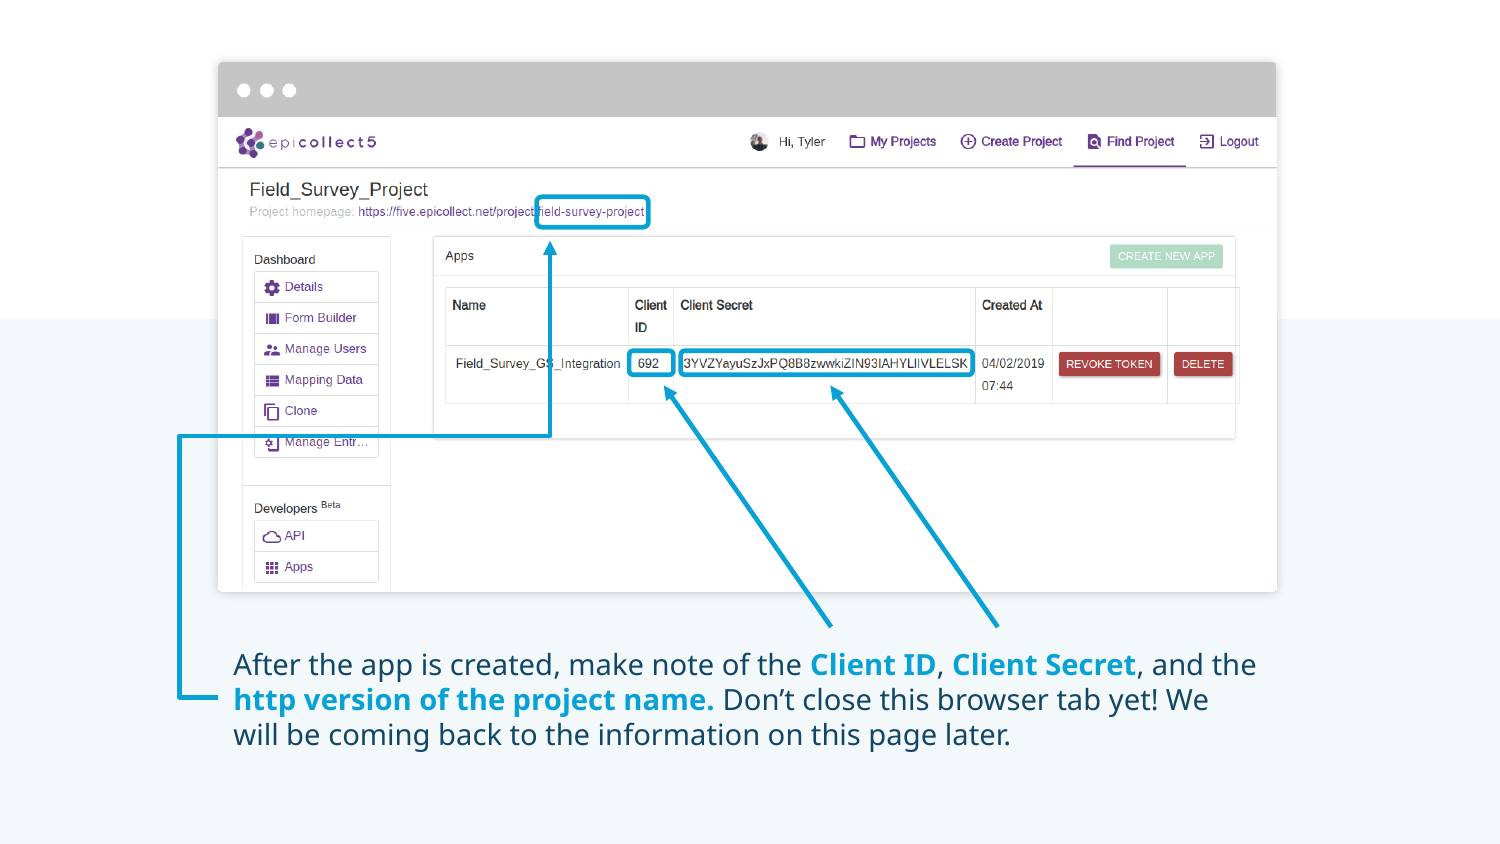

After the app is created, make note of the Client ID, Client Secret, and the http version of the project name. Don’t close this browser tab yet! We will be coming back to the information on this page later.